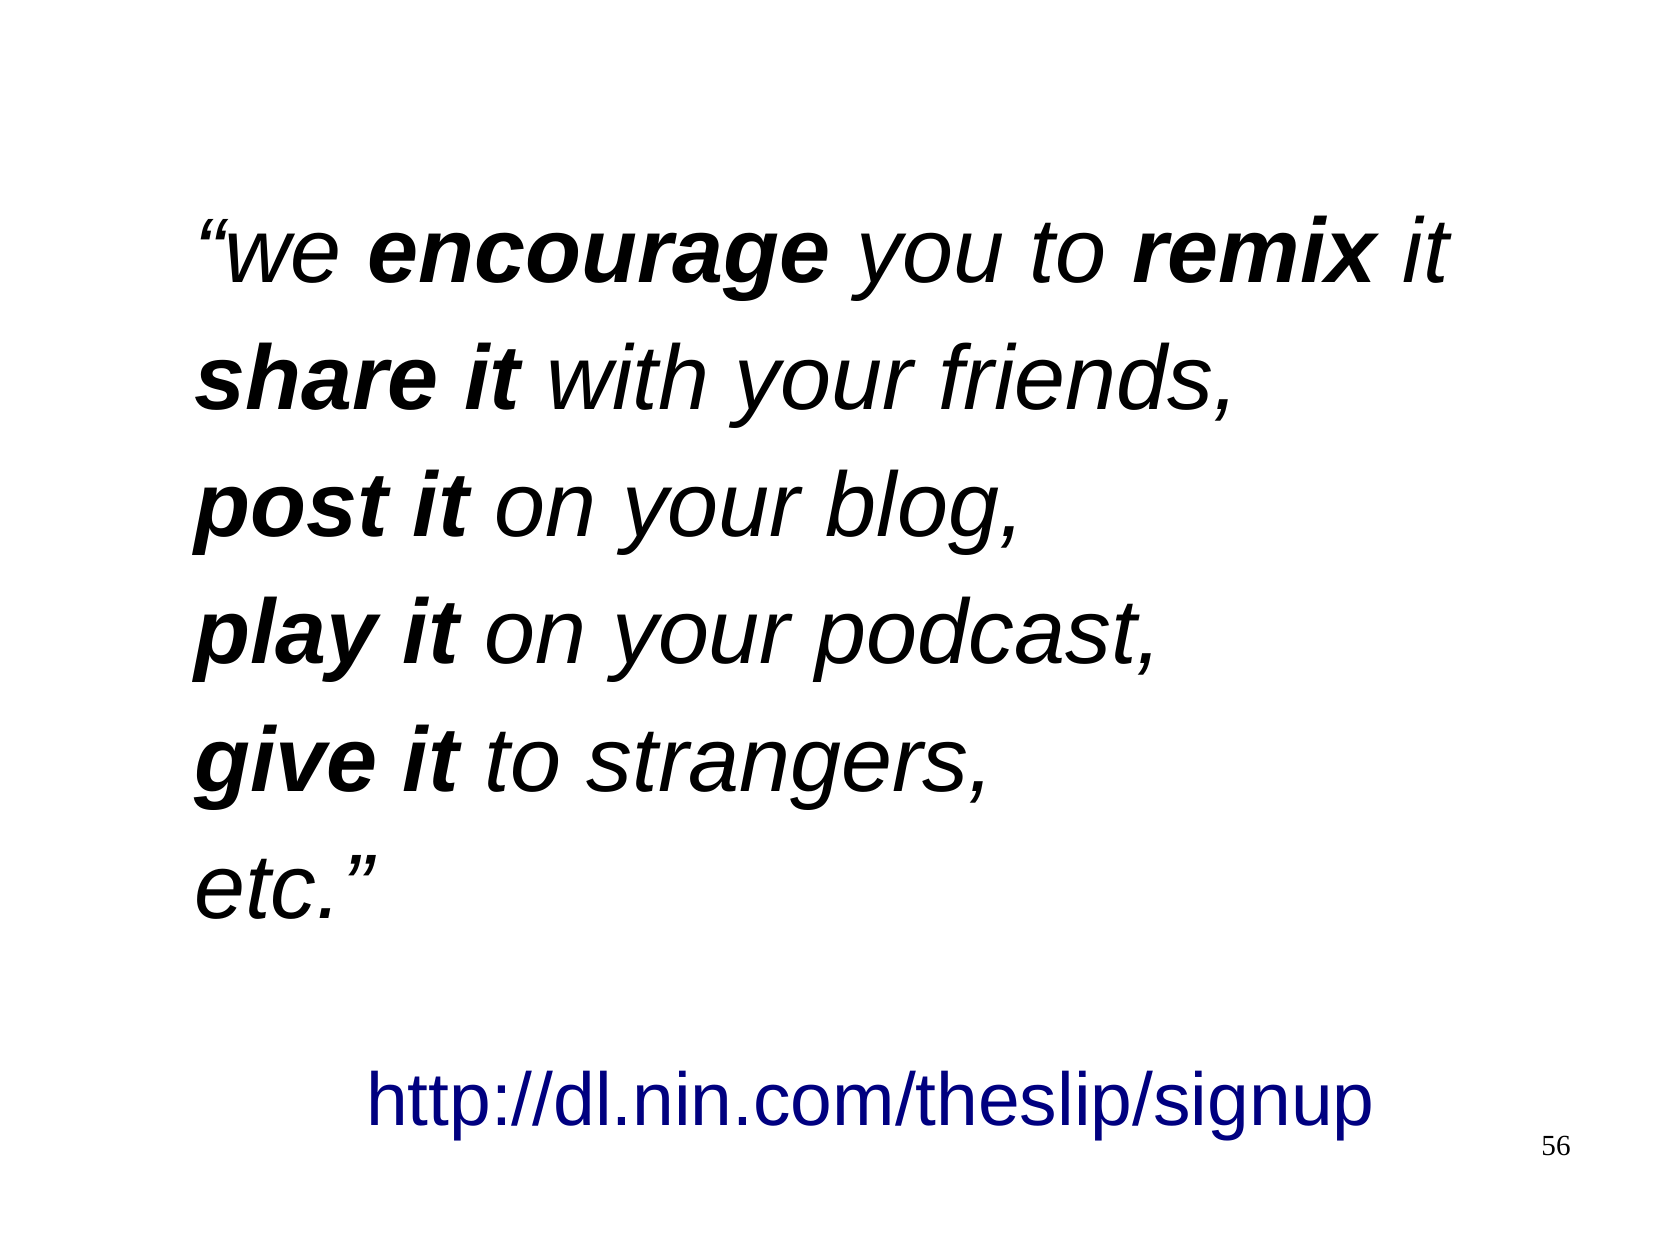

“we encourage you to remix it
share it with your friends,
post it on your blog,
play it on your podcast,
give it to strangers,
etc.”
http://dl.nin.com/theslip/signup
56